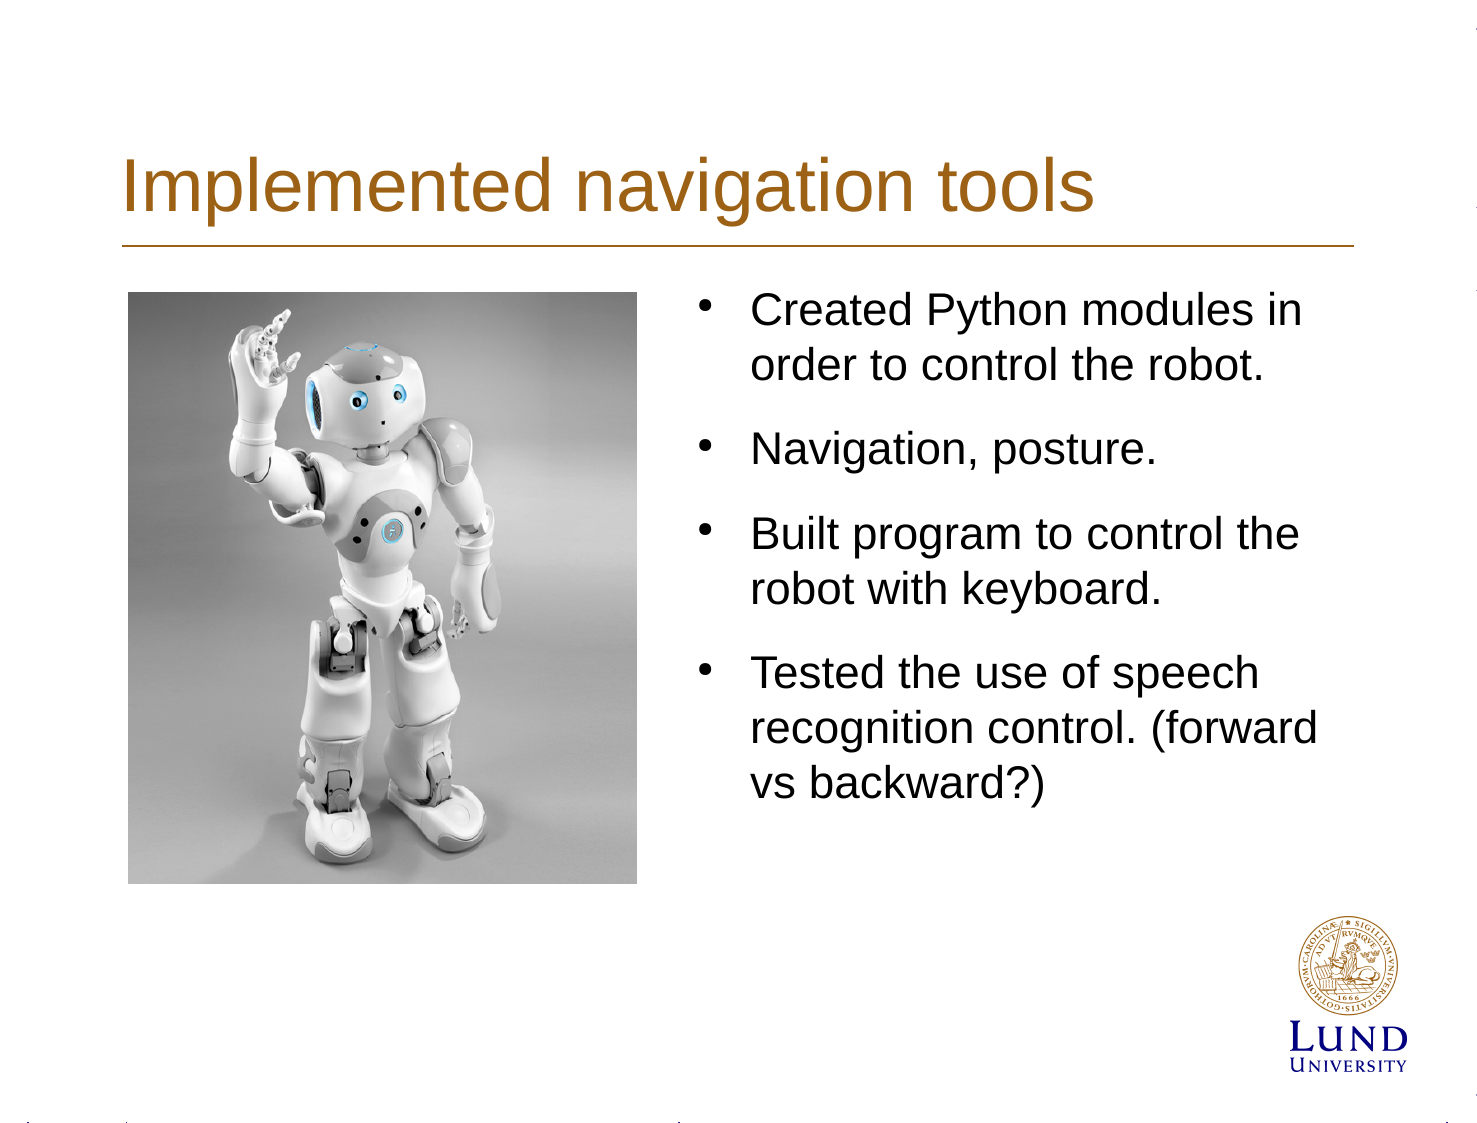

# Implemented navigation tools
Created Python modules in order to control the robot.
Navigation, posture.
Built program to control the robot with keyboard.
Tested the use of speech recognition control. (forward vs backward?)